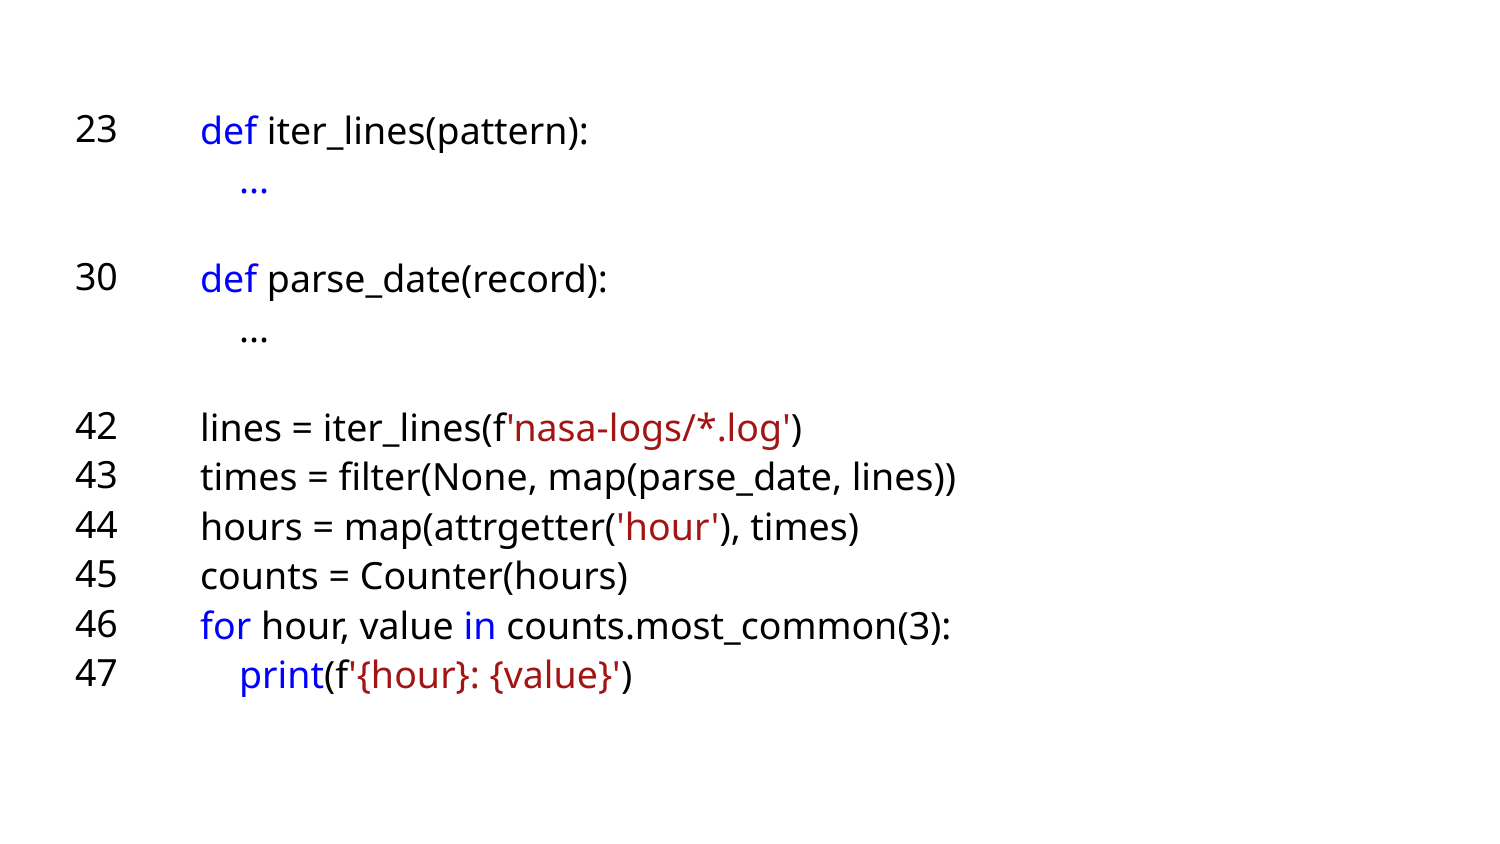

23
30
42
43
44
45
46
47
# def iter_lines(pattern): ... def parse_date(record): ... lines = iter_lines(f'nasa-logs/*.log') times = filter(None, map(parse_date, lines)) hours = map(attrgetter('hour'), times) counts = Counter(hours) for hour, value in counts.most_common(3): print(f'{hour}: {value}')